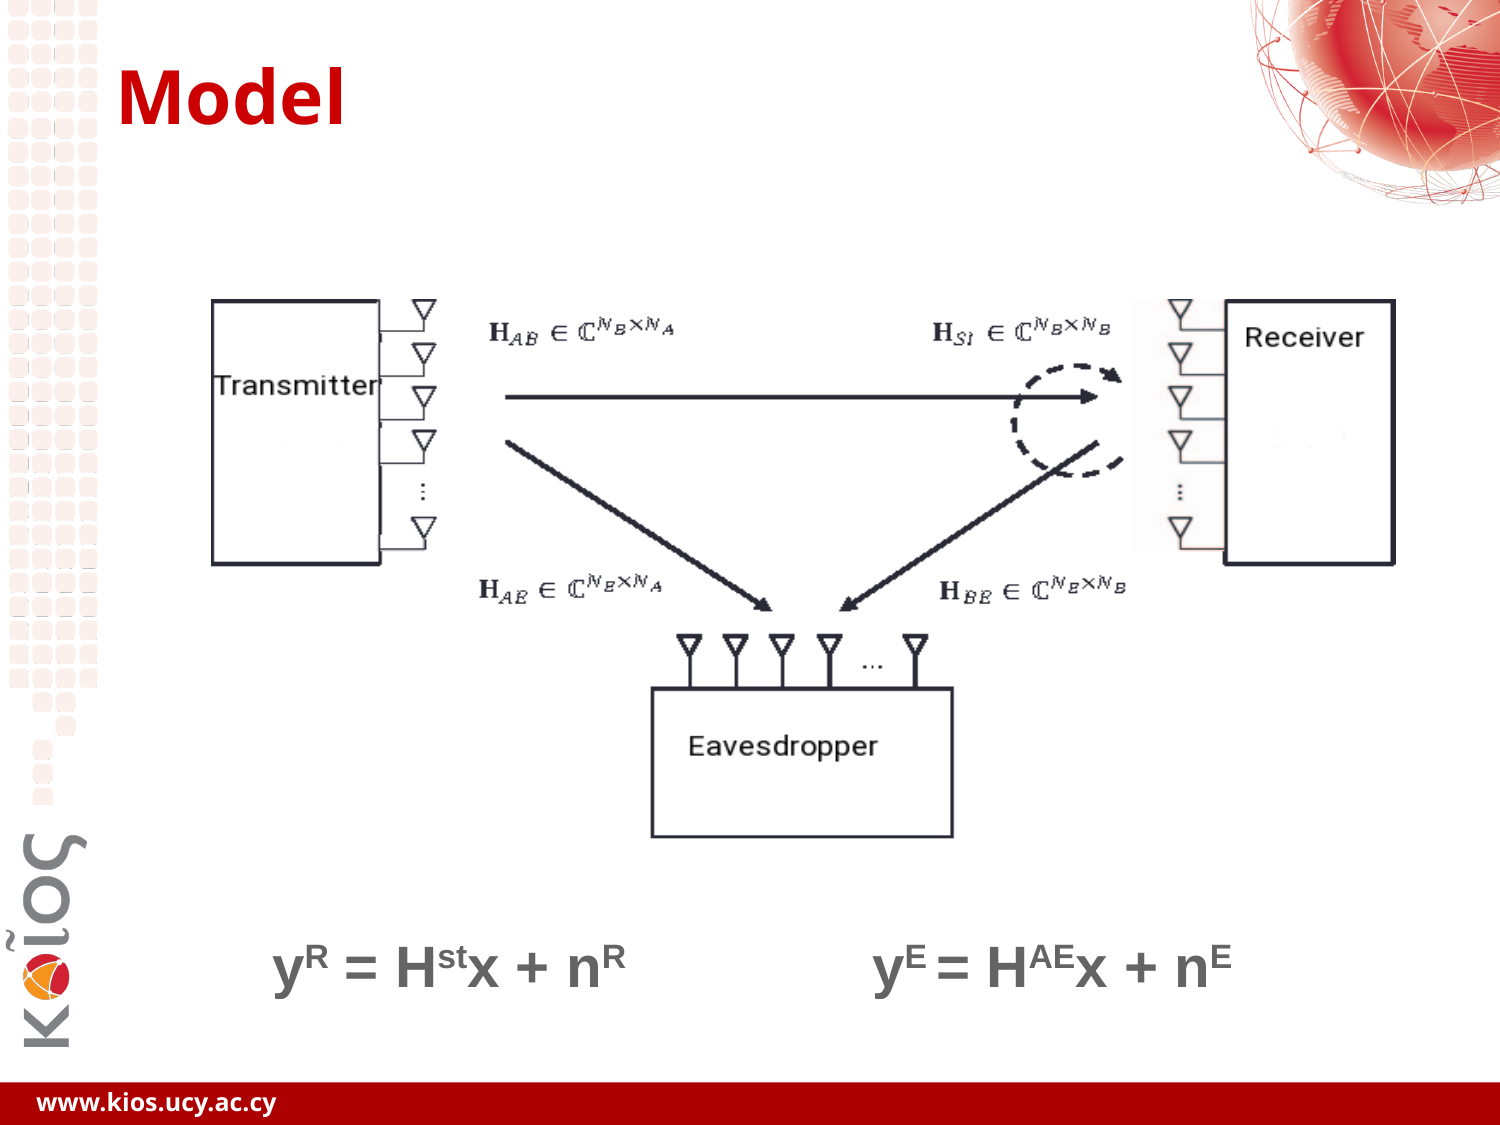

# Model
yR = Hstx + nR				yE = HAEx + nE